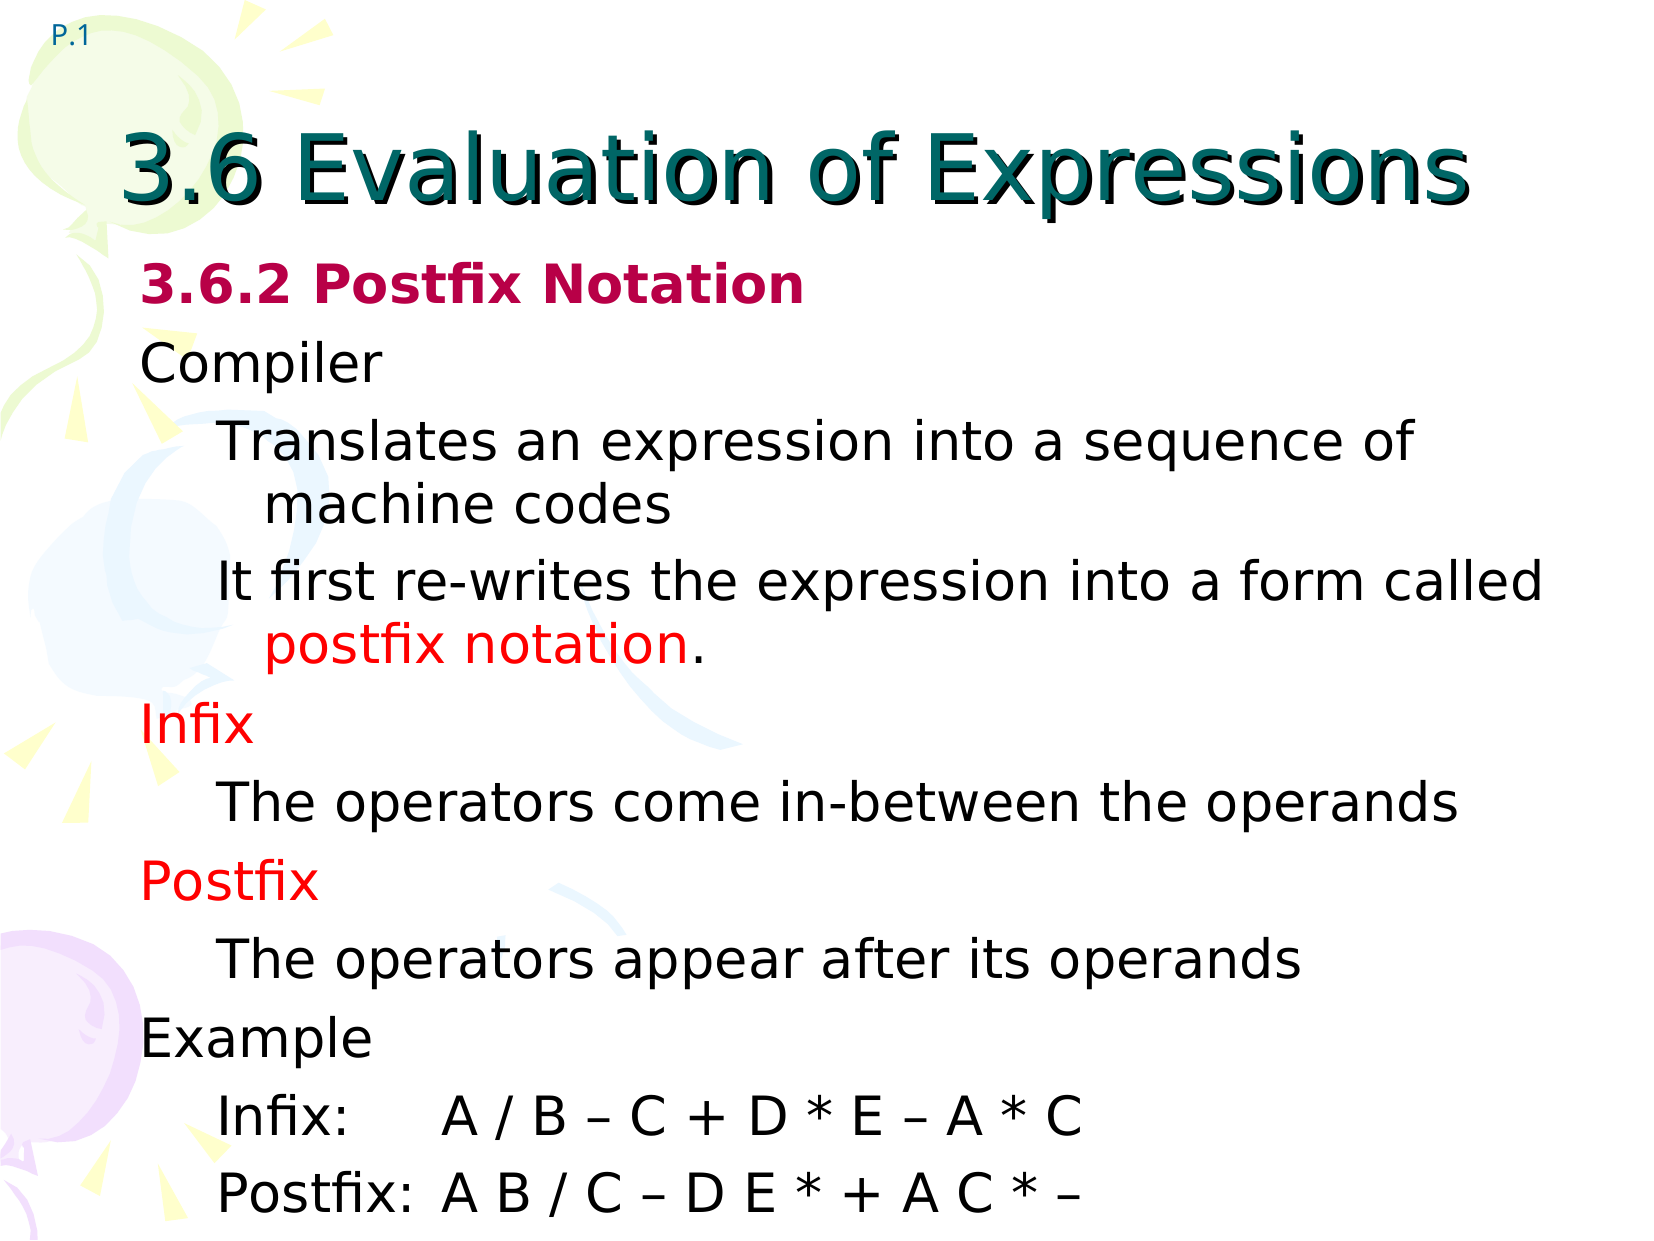

# 3.6 Evaluation of Expressions
3.6.2 Postfix Notation
Compiler
Translates an expression into a sequence of machine codes
It first re-writes the expression into a form called postfix notation.
Infix
The operators come in-between the operands
Postfix
The operators appear after its operands
Example
Infix:	A / B – C + D * E – A * C
Postfix: 	A B / C – D E * + A C * –